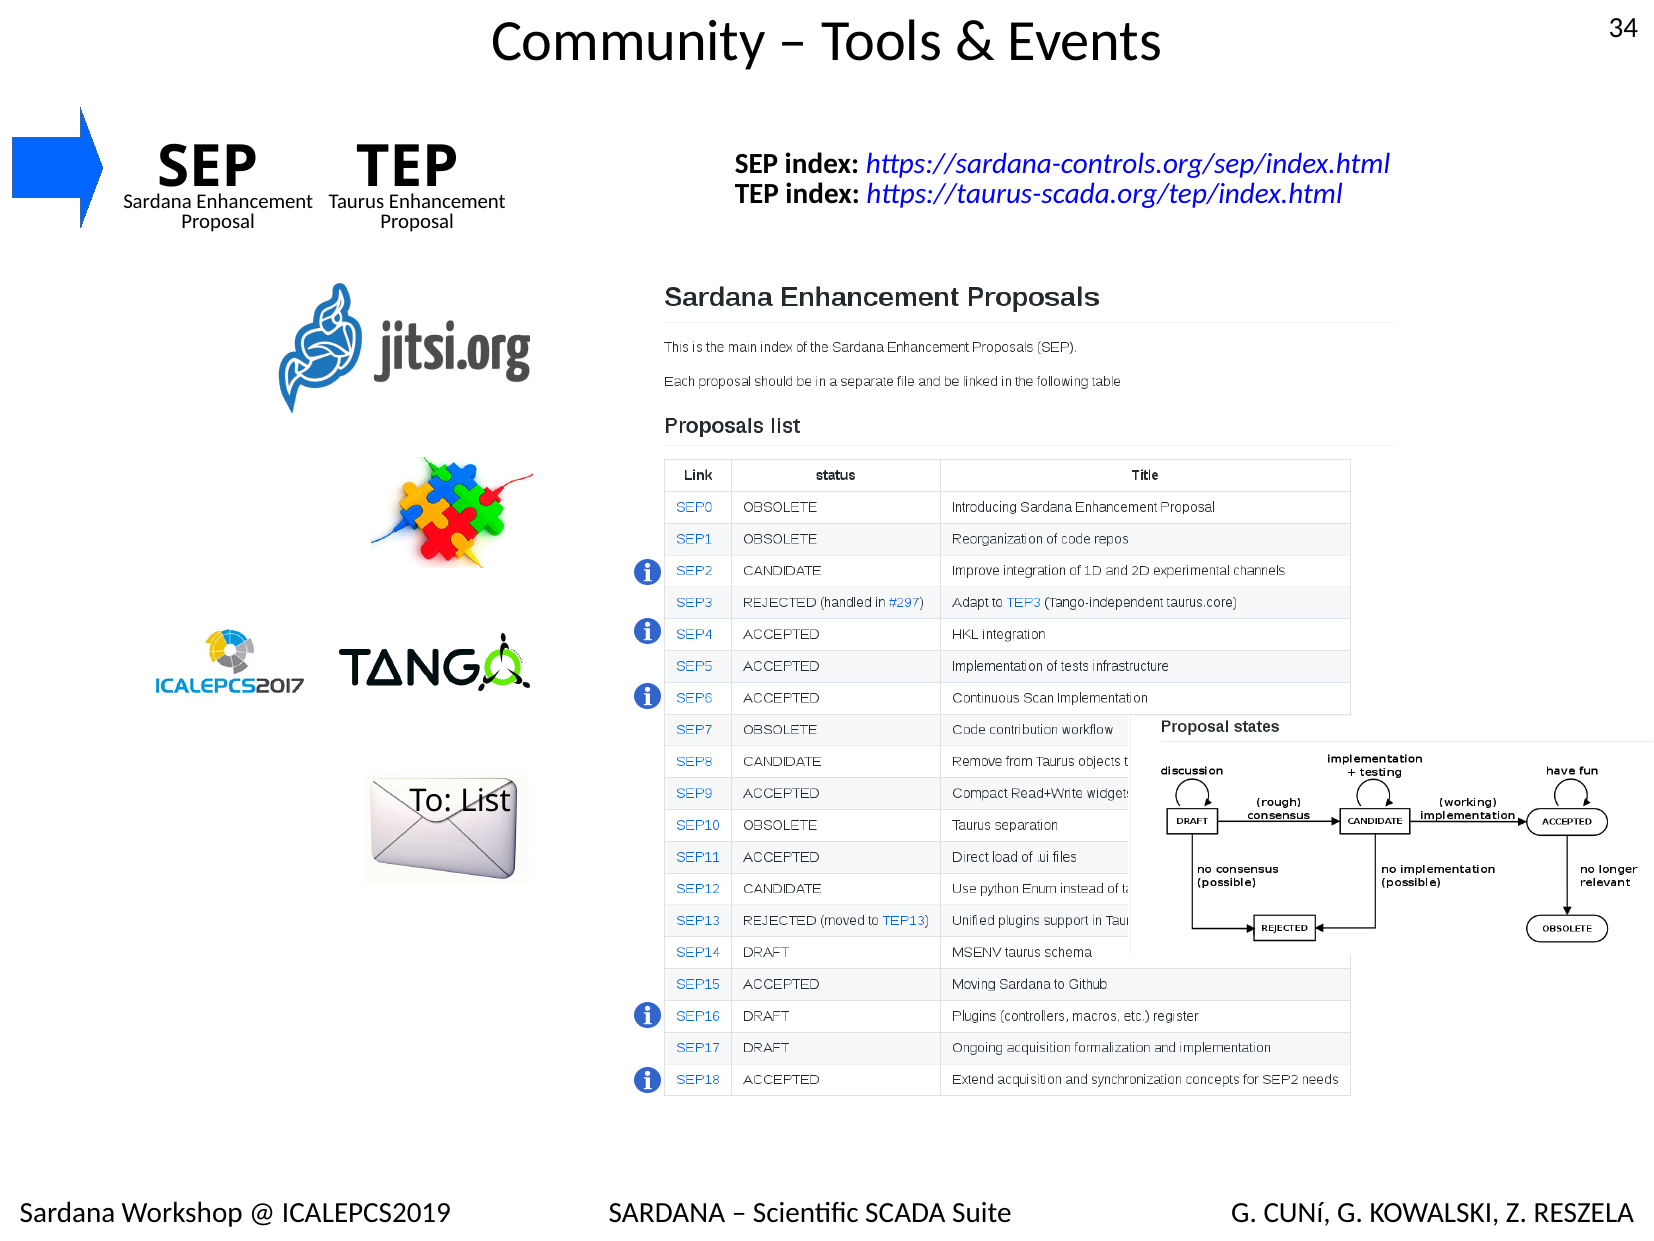

# Community – Tools & Events
34
SEP
TEP
Sardana Enhancement
Proposal
Taurus Enhancement
Proposal
SEP index: https://sardana-controls.org/sep/index.html
TEP index: https://taurus-scada.org/tep/index.html
To: List